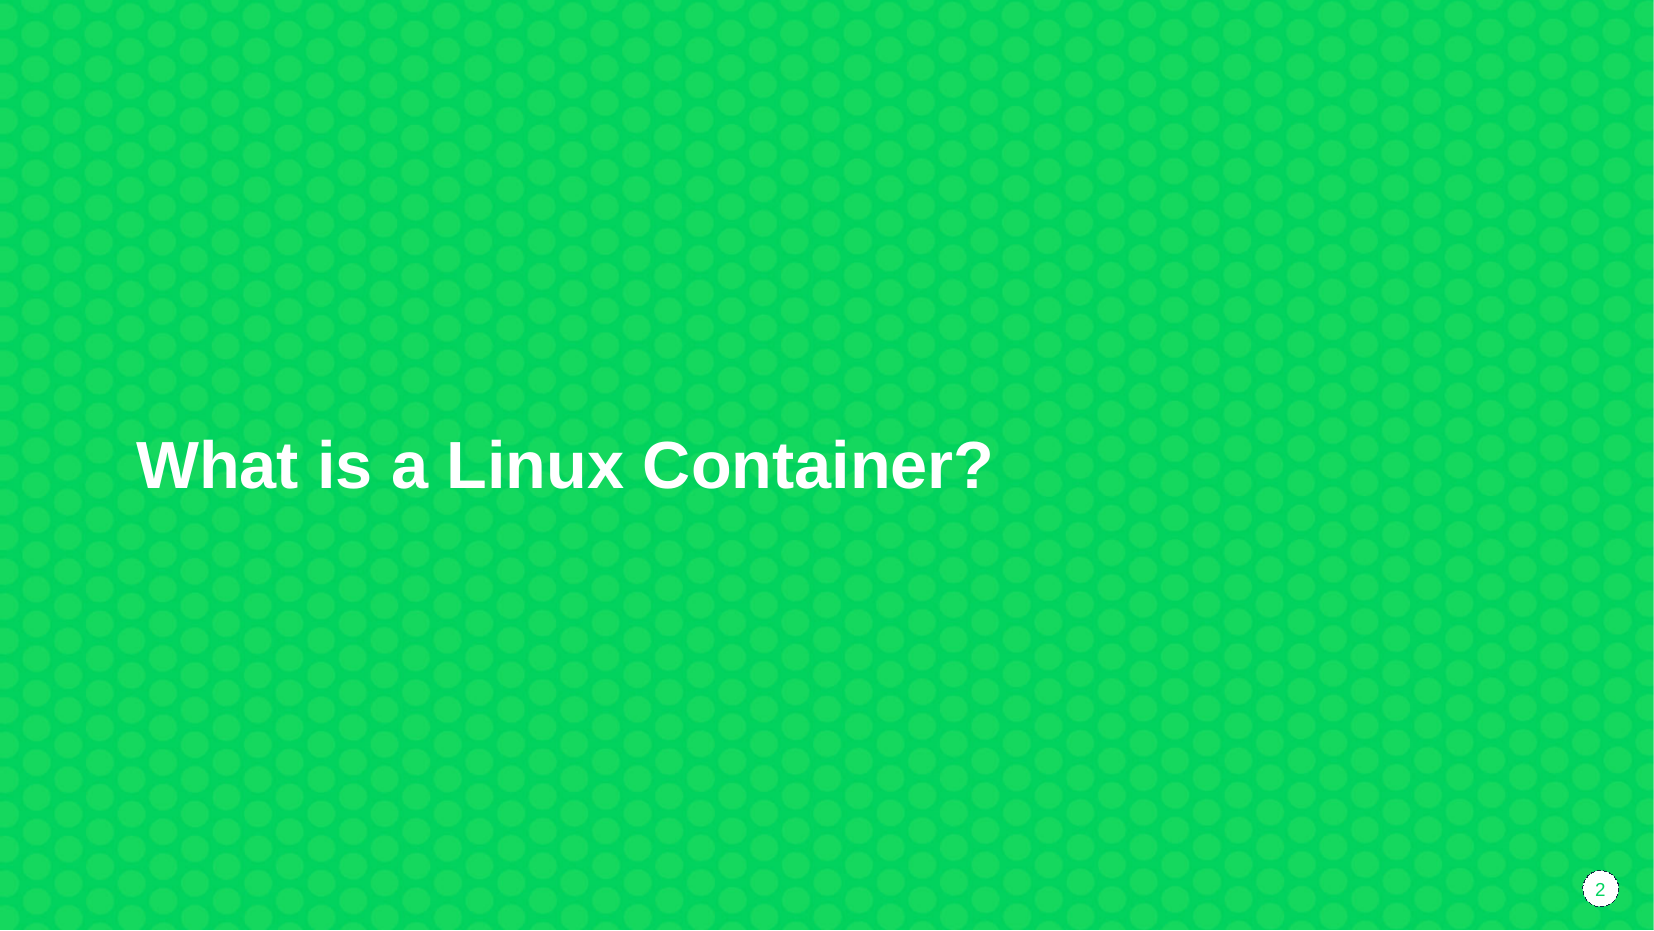

# What is a Linux Container?
2